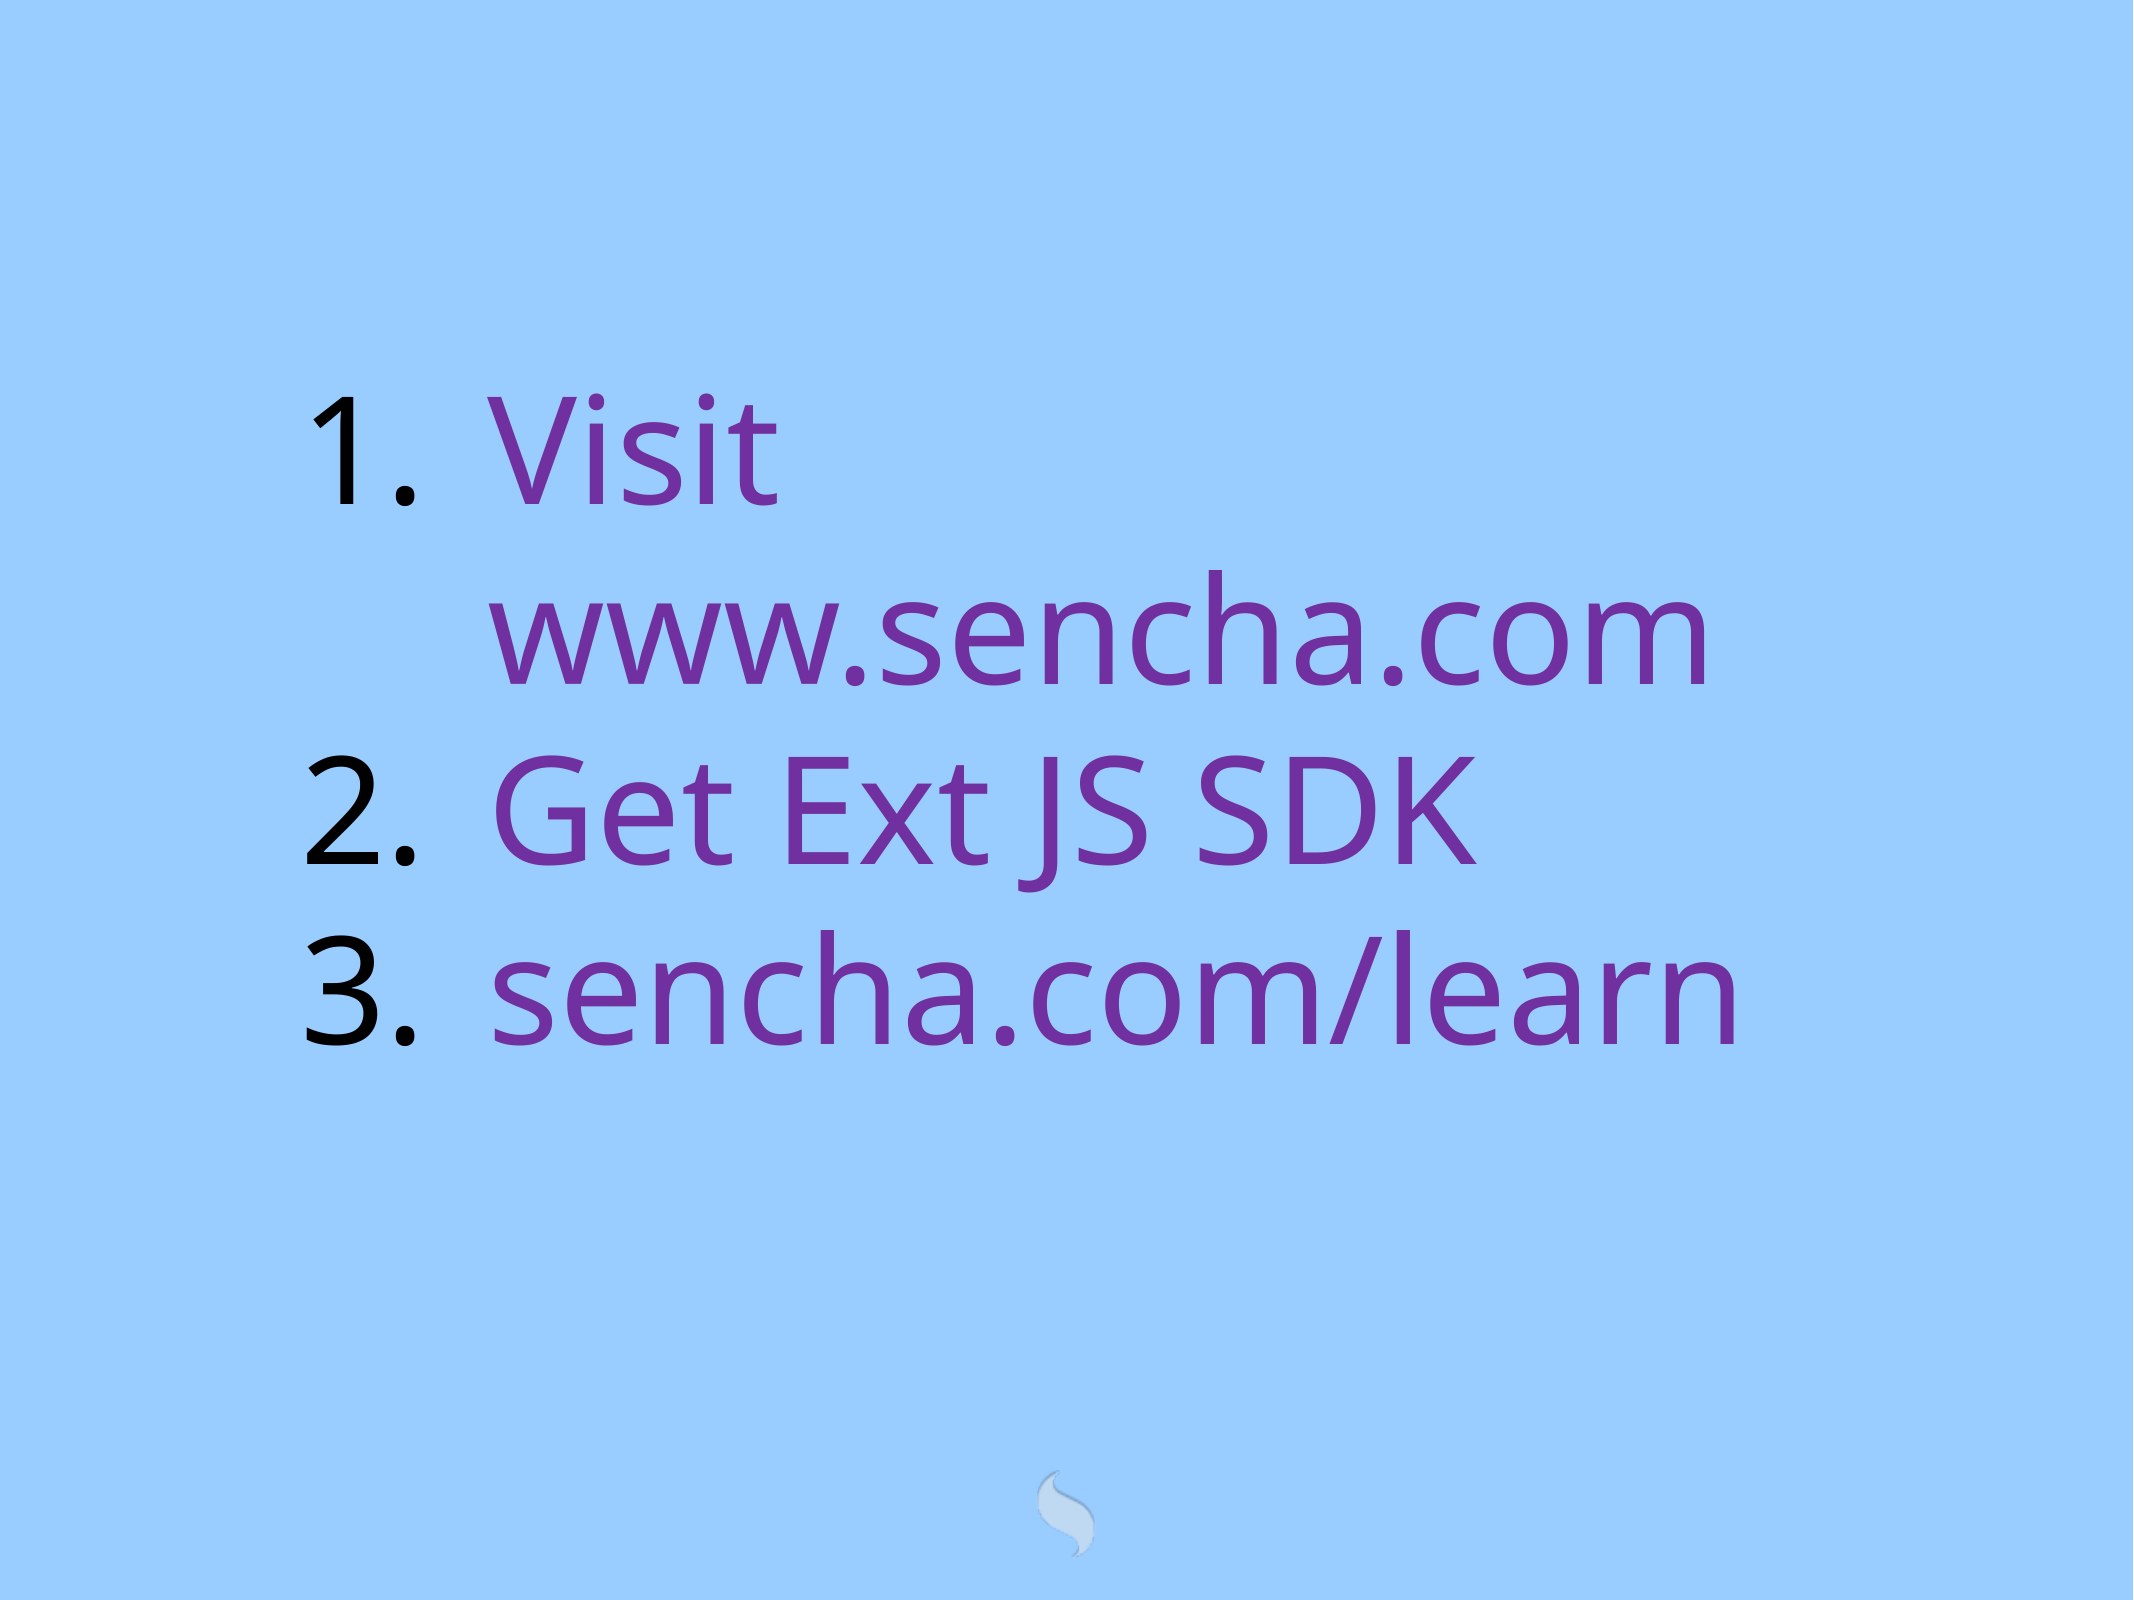

Visit www.sencha.com
Get Ext JS SDK
sencha.com/learn